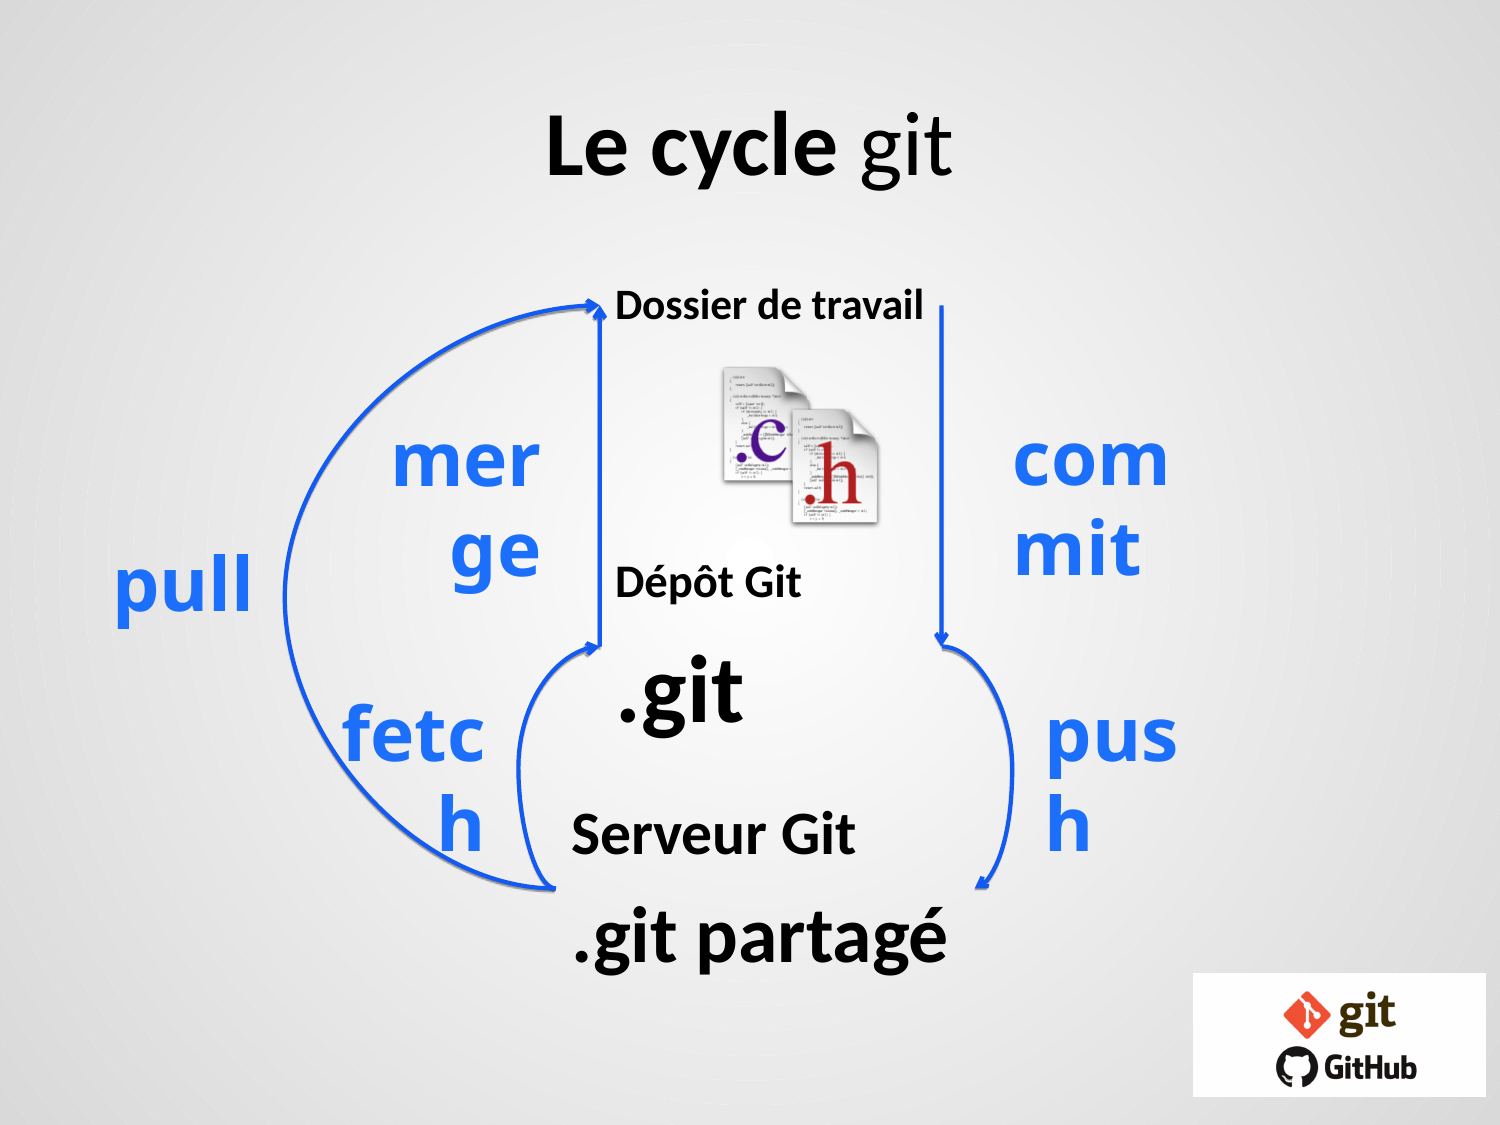

# Le cycle git
Dossier de travail
commit
merge
pull
Dépôt Git
.git
fetch
push
Serveur Git
.git partagé